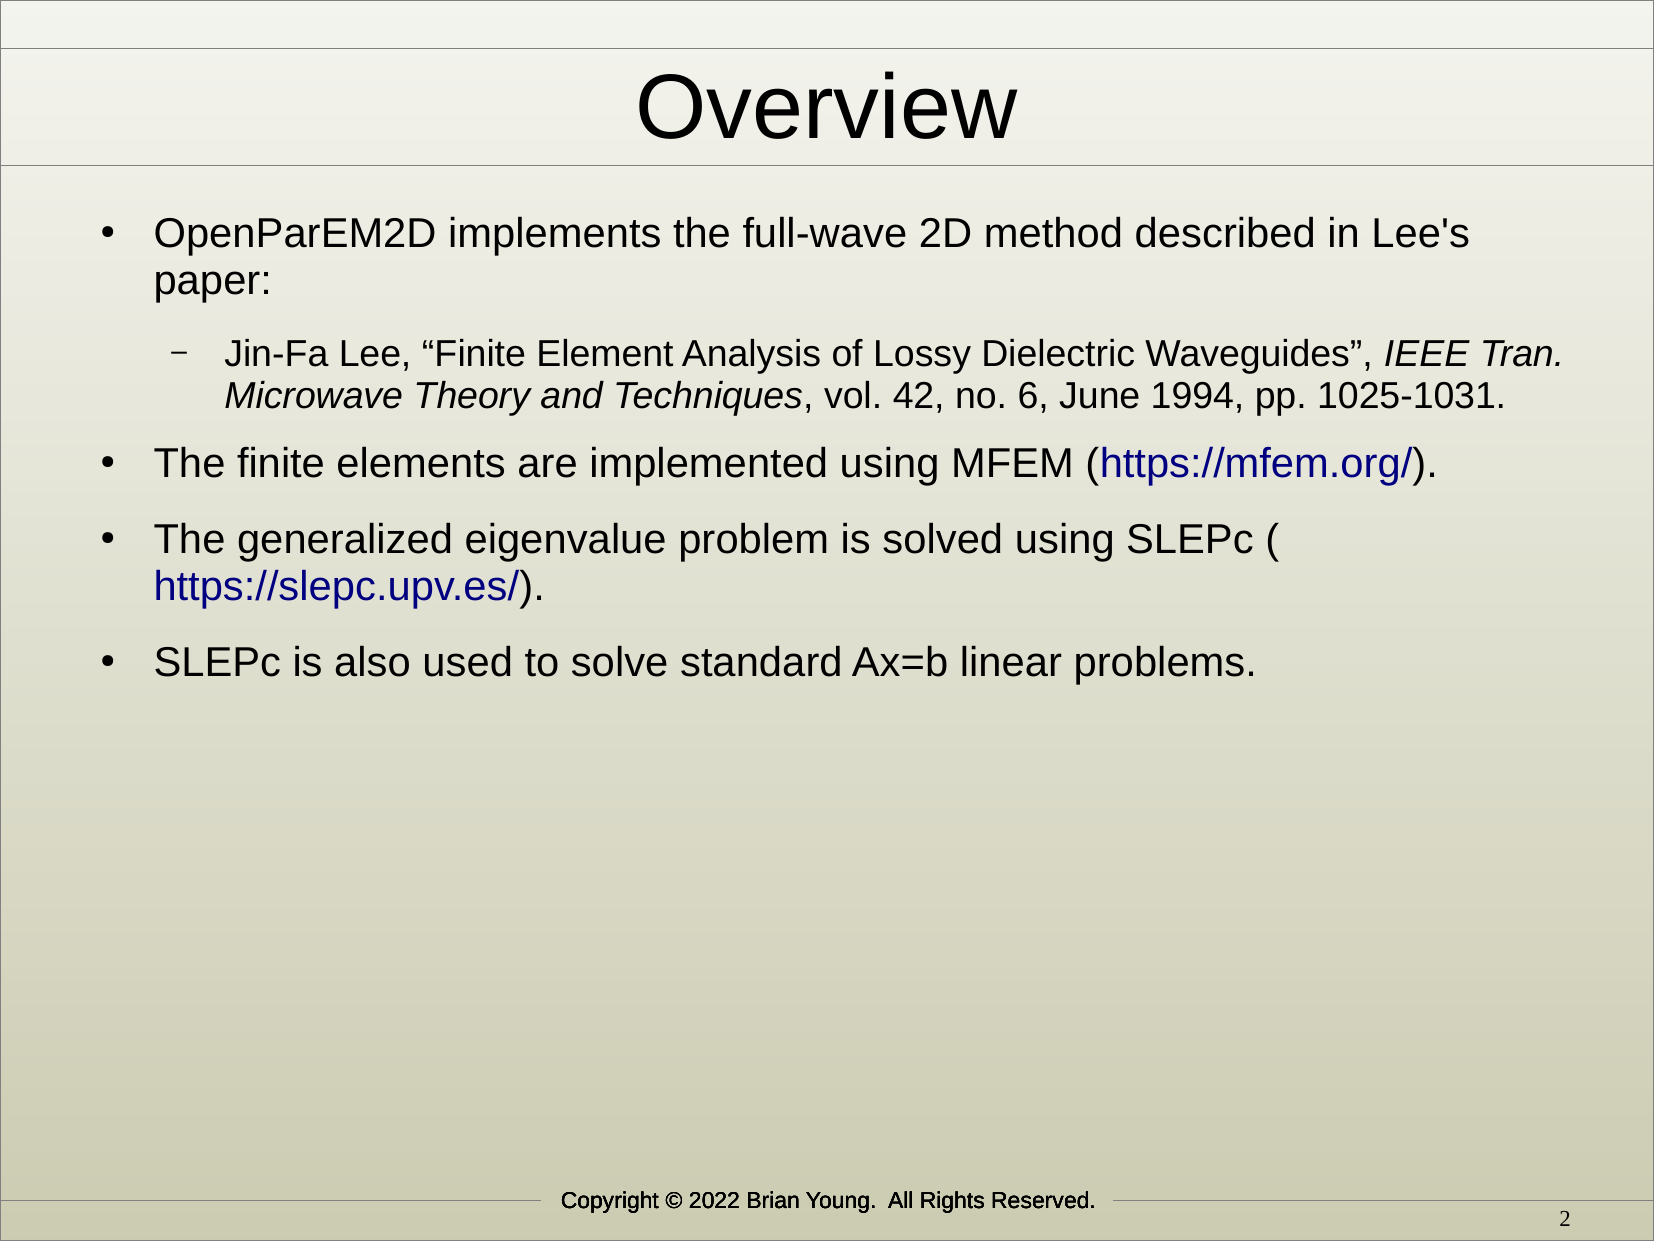

# Overview
OpenParEM2D implements the full-wave 2D method described in Lee's paper:
Jin-Fa Lee, “Finite Element Analysis of Lossy Dielectric Waveguides”, IEEE Tran. Microwave Theory and Techniques, vol. 42, no. 6, June 1994, pp. 1025-1031.
The finite elements are implemented using MFEM (https://mfem.org/).
The generalized eigenvalue problem is solved using SLEPc (https://slepc.upv.es/).
SLEPc is also used to solve standard Ax=b linear problems.
2